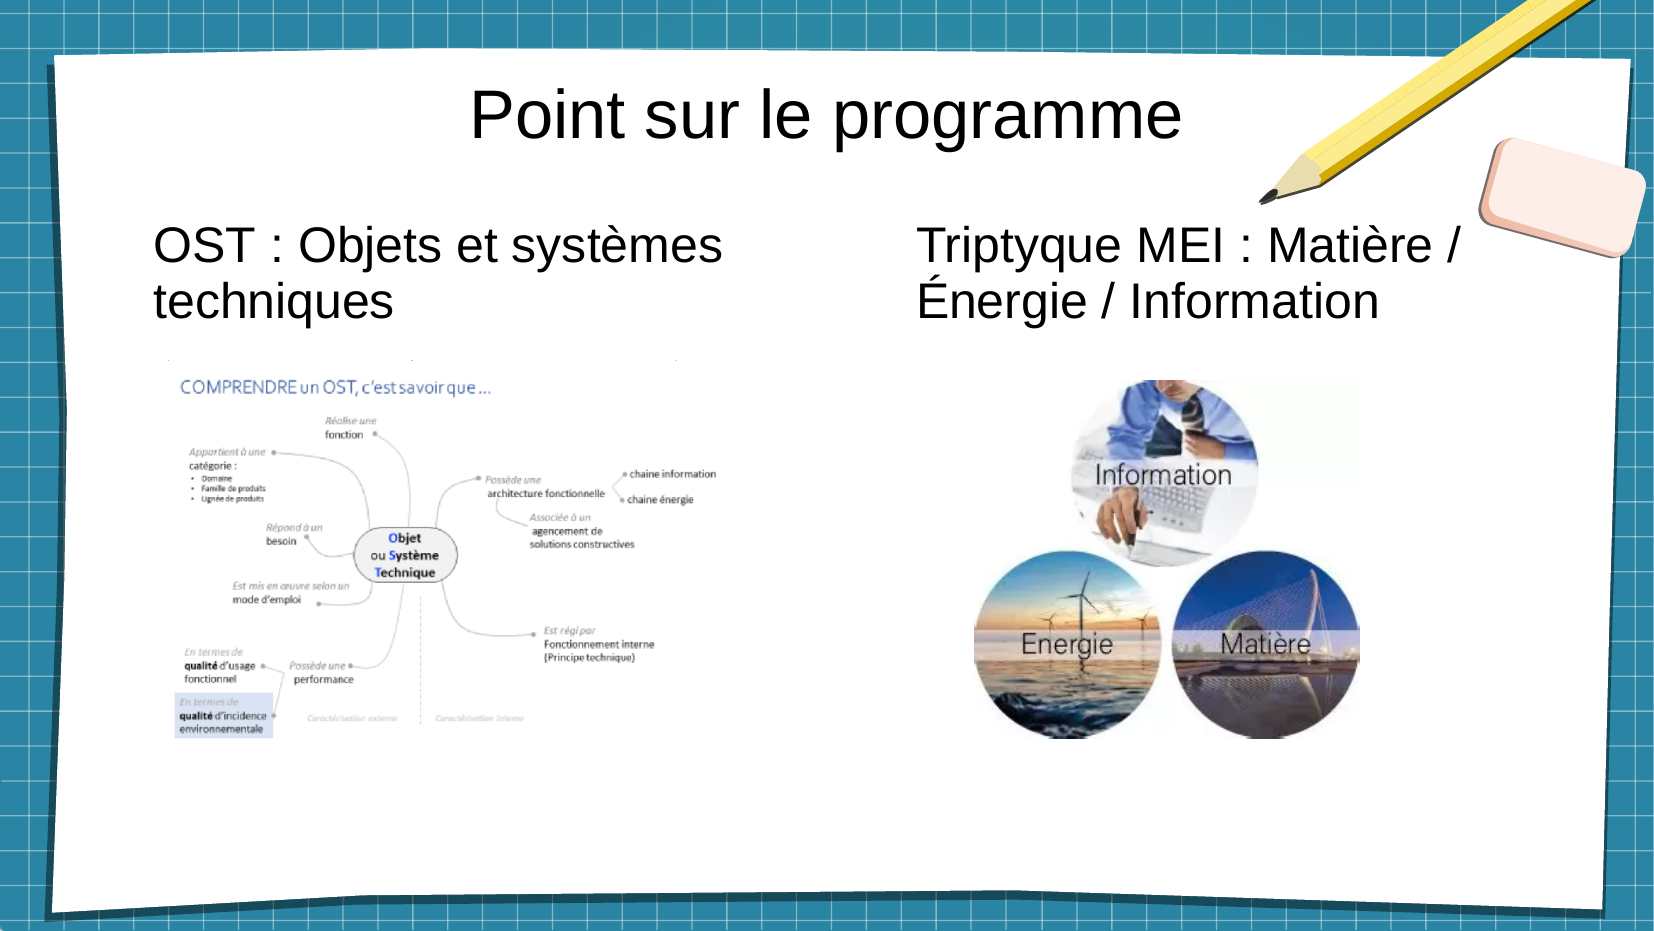

# Point sur le programme
OST : Objets et systèmes techniques
Triptyque MEI : Matière / Énergie / Information